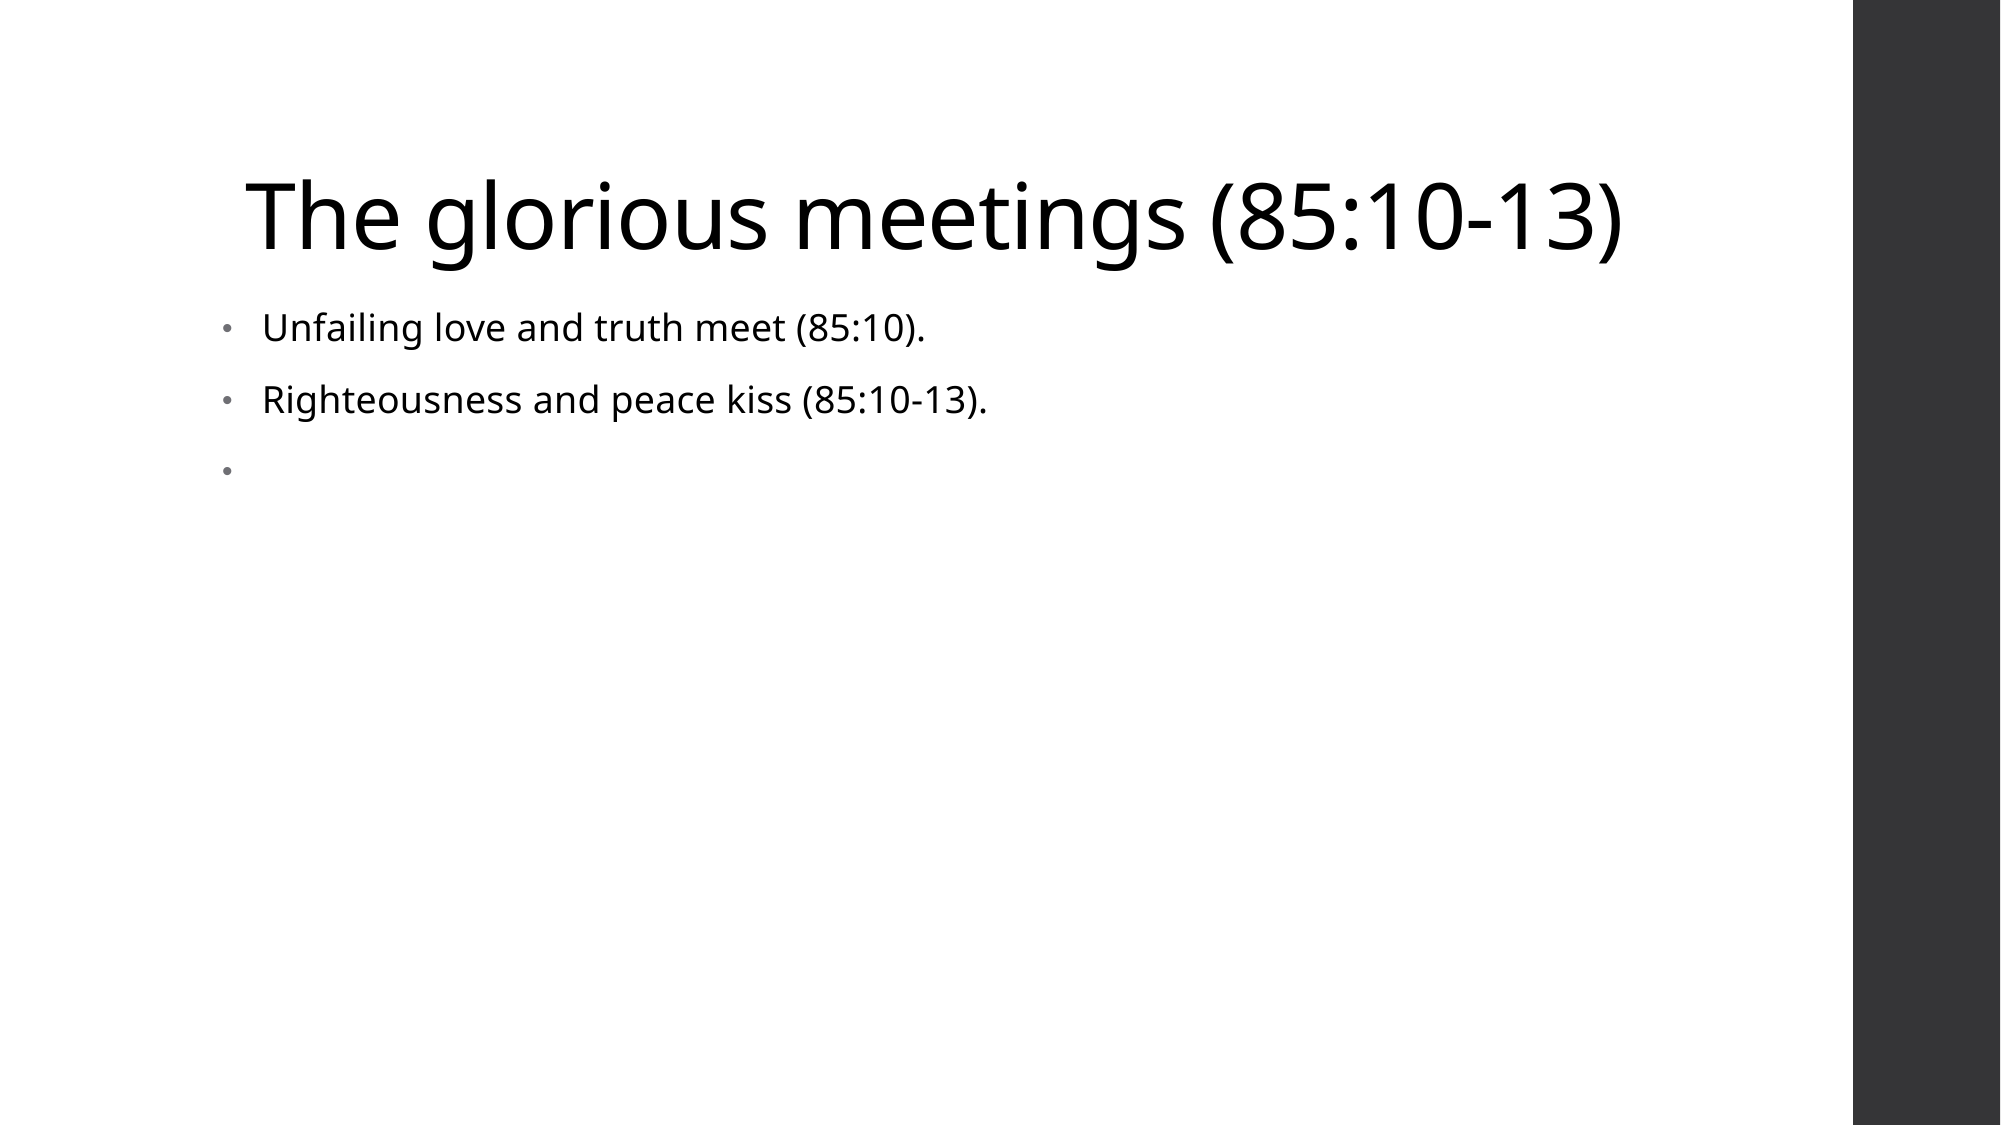

# The glorious meetings (85:10-13)
 Unfailing love and truth meet (85:10).
 Righteousness and peace kiss (85:10-13).